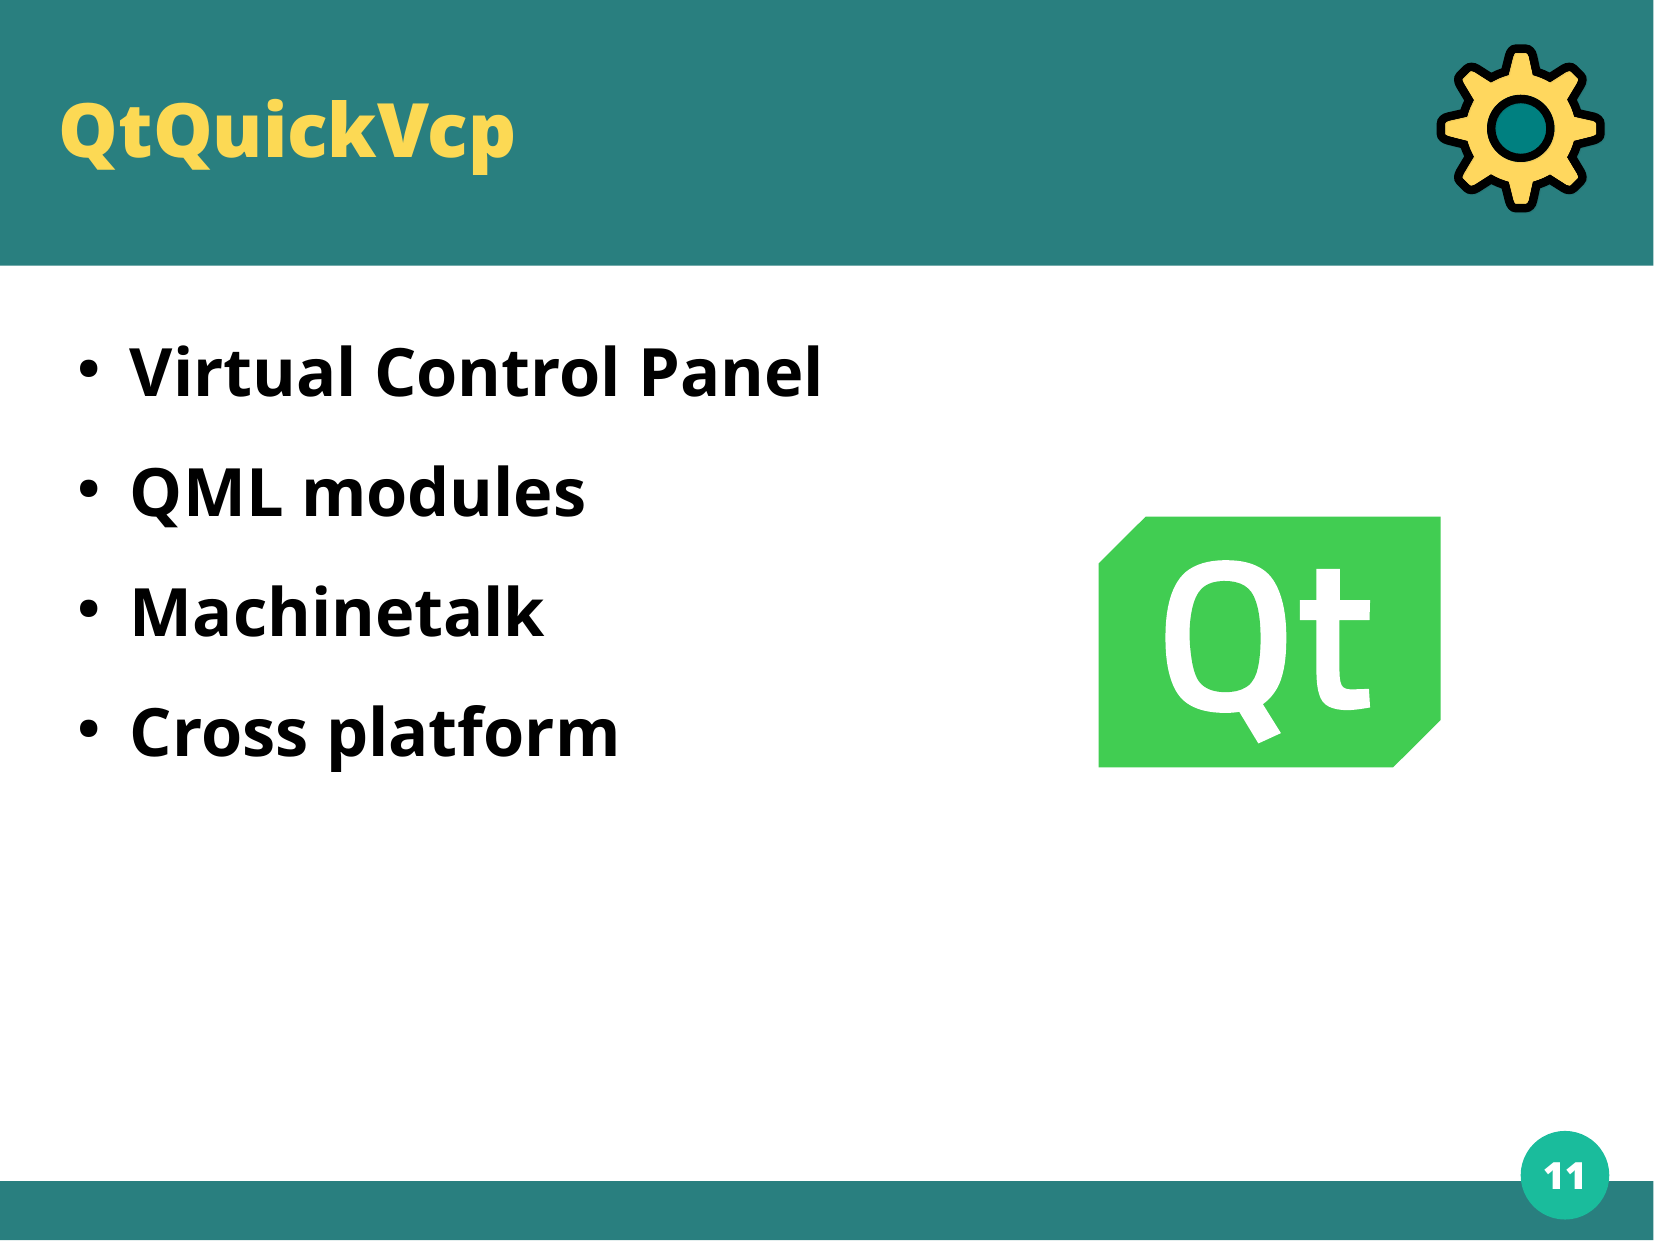

# QtQuickVcp
Virtual Control Panel
QML modules
Machinetalk
Cross platform
11